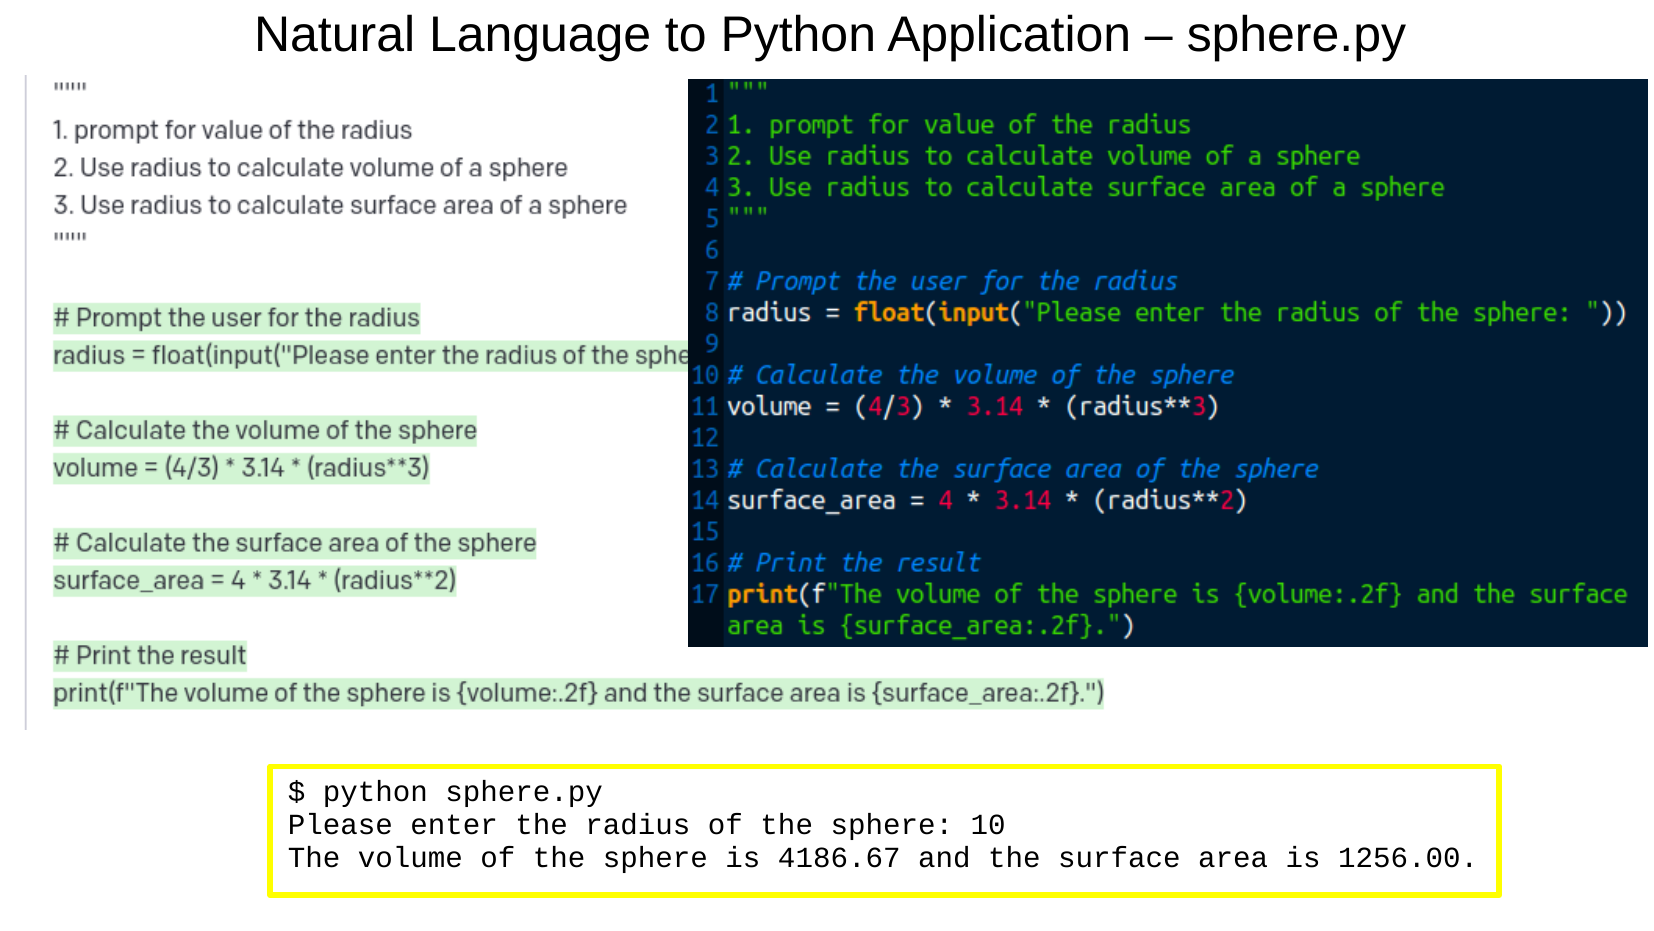

# Natural Language to Python Application – sphere.py
$ python sphere.py
Please enter the radius of the sphere: 10
The volume of the sphere is 4186.67 and the surface area is 1256.00.